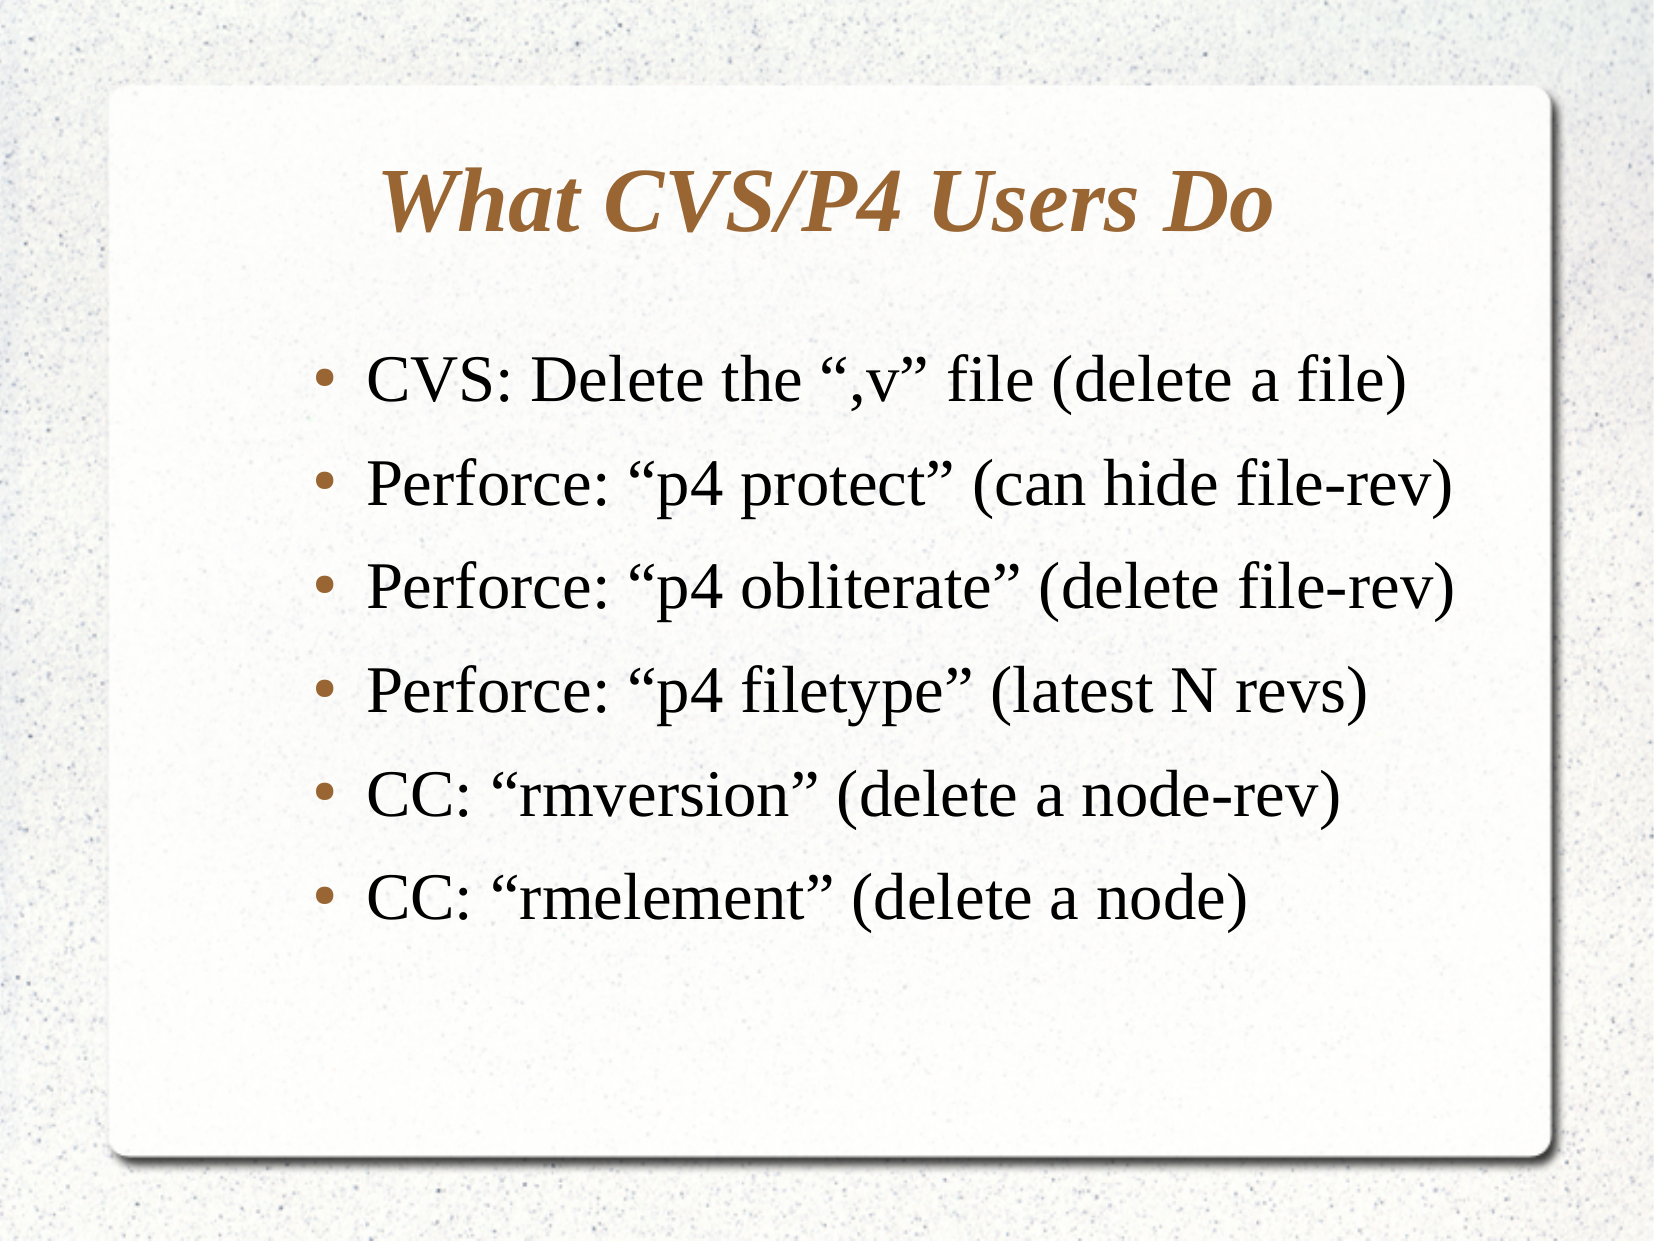

# What CVS/P4 Users Do
CVS: Delete the “,v” file (delete a file)
Perforce: “p4 protect” (can hide file-rev)
Perforce: “p4 obliterate” (delete file-rev)
Perforce: “p4 filetype” (latest N revs)
CC: “rmversion” (delete a node-rev)
CC: “rmelement” (delete a node)